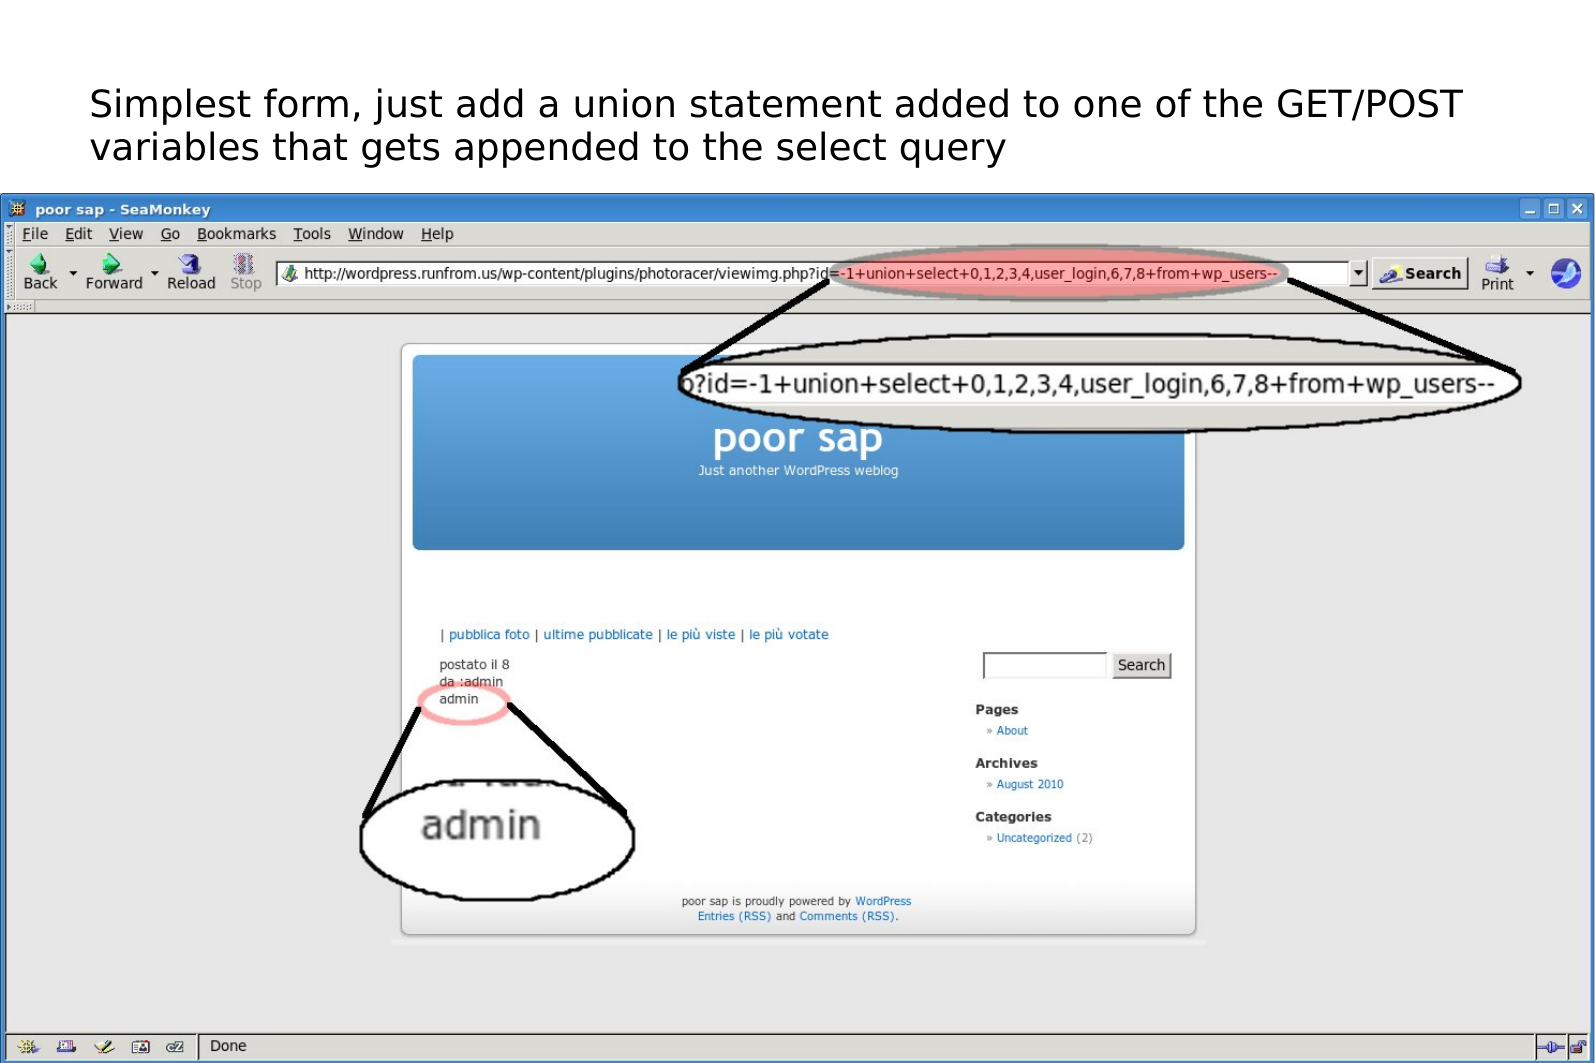

Simplest form, just add a union statement added to one of the GET/POST
variables that gets appended to the select query